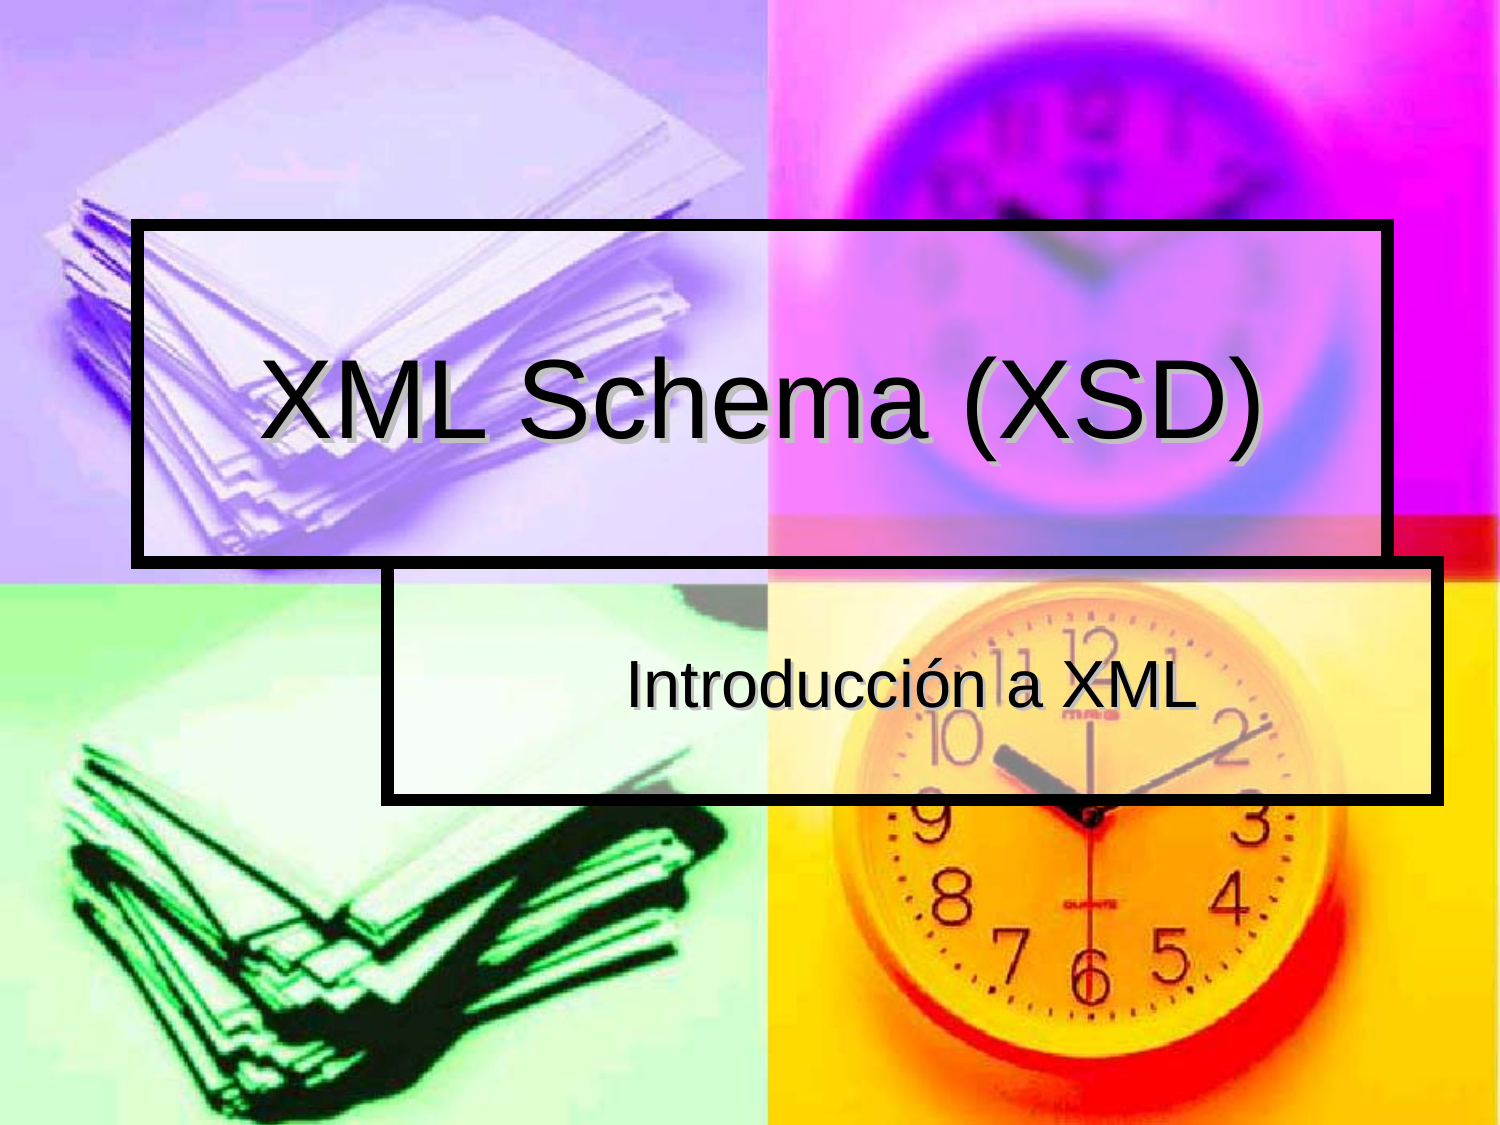

# XML Schema (XSD)
Introducción a XML